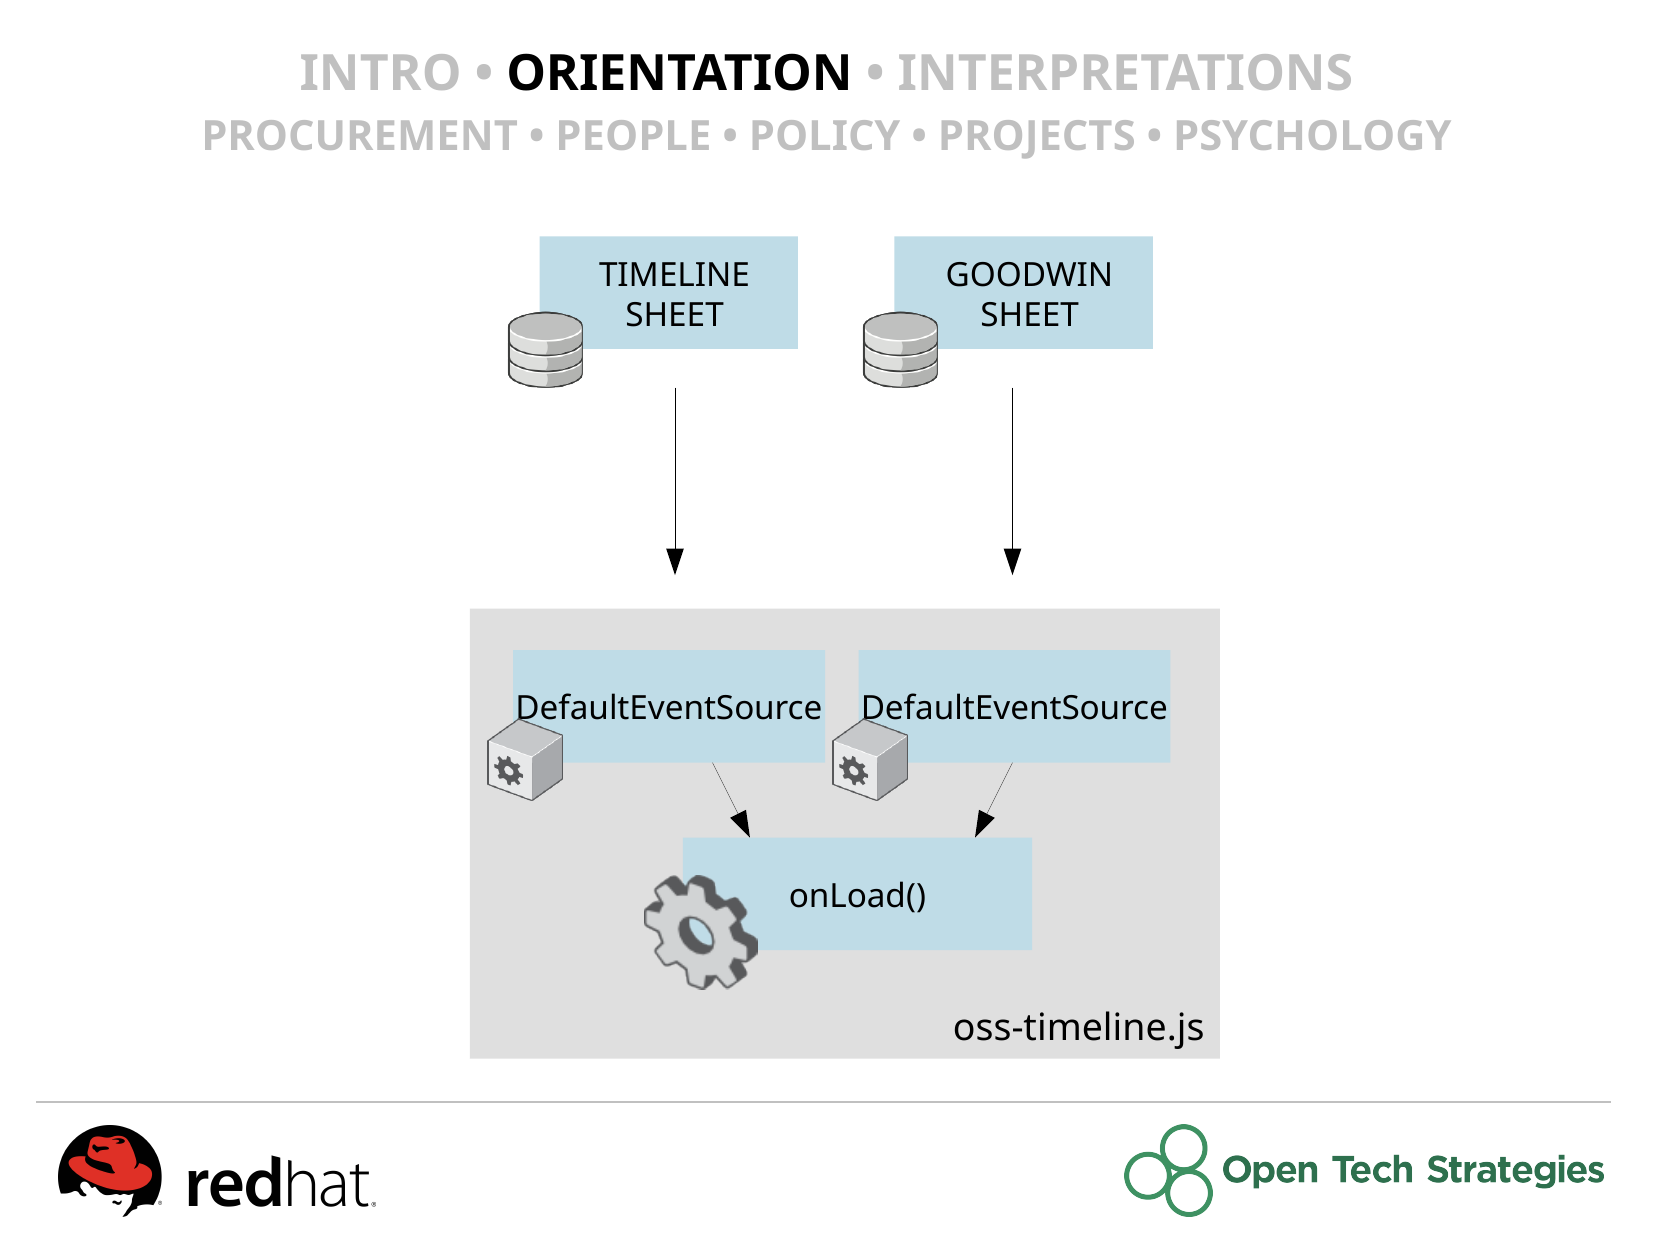

# INTRO • ORIENTATION • INTERPRETATIONS PROCUREMENT • PEOPLE • POLICY • PROJECTS • PSYCHOLOGY
TIMELINE
SHEET
GOODWIN
SHEET
oss-timeline.js
DefaultEventSource
DefaultEventSource
onLoad()